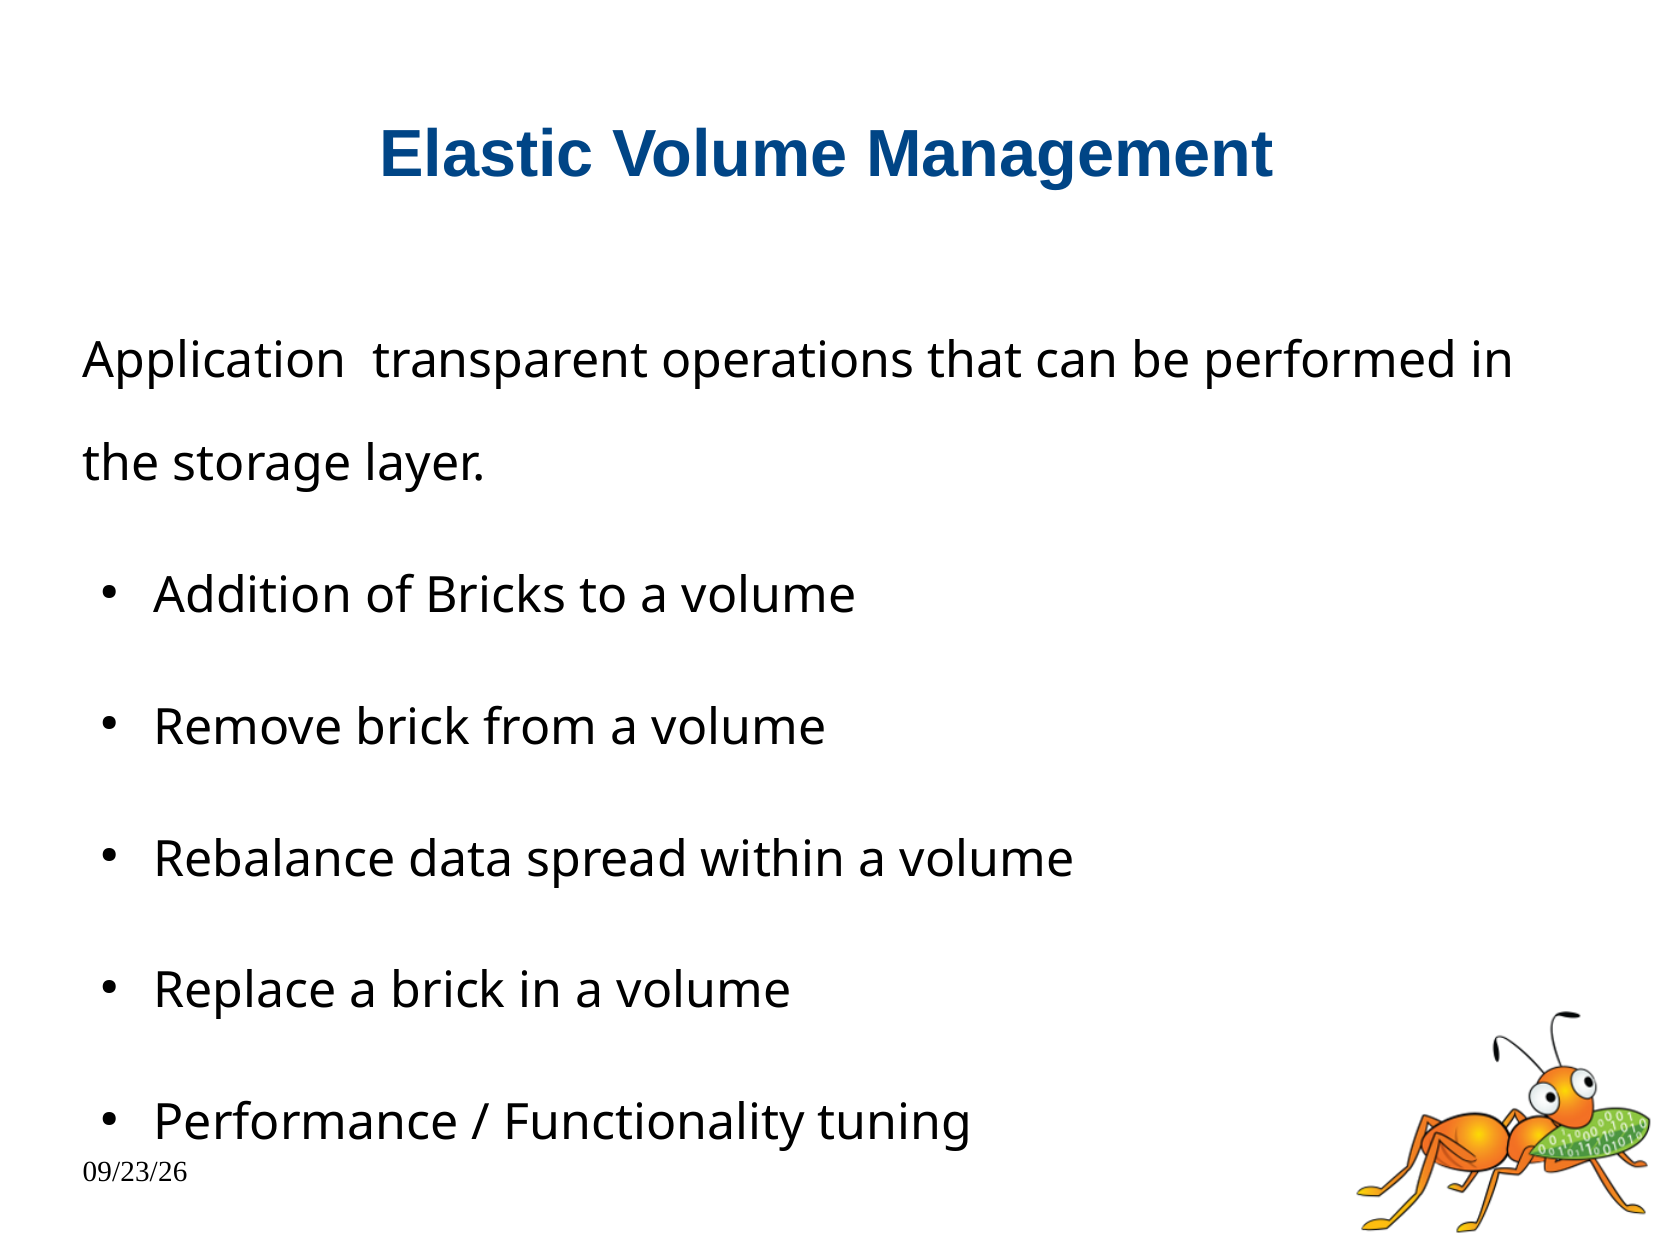

# Elastic Volume Management
Application transparent operations that can be performed in the storage layer.
Addition of Bricks to a volume
Remove brick from a volume
Rebalance data spread within a volume
Replace a brick in a volume
Performance / Functionality tuning